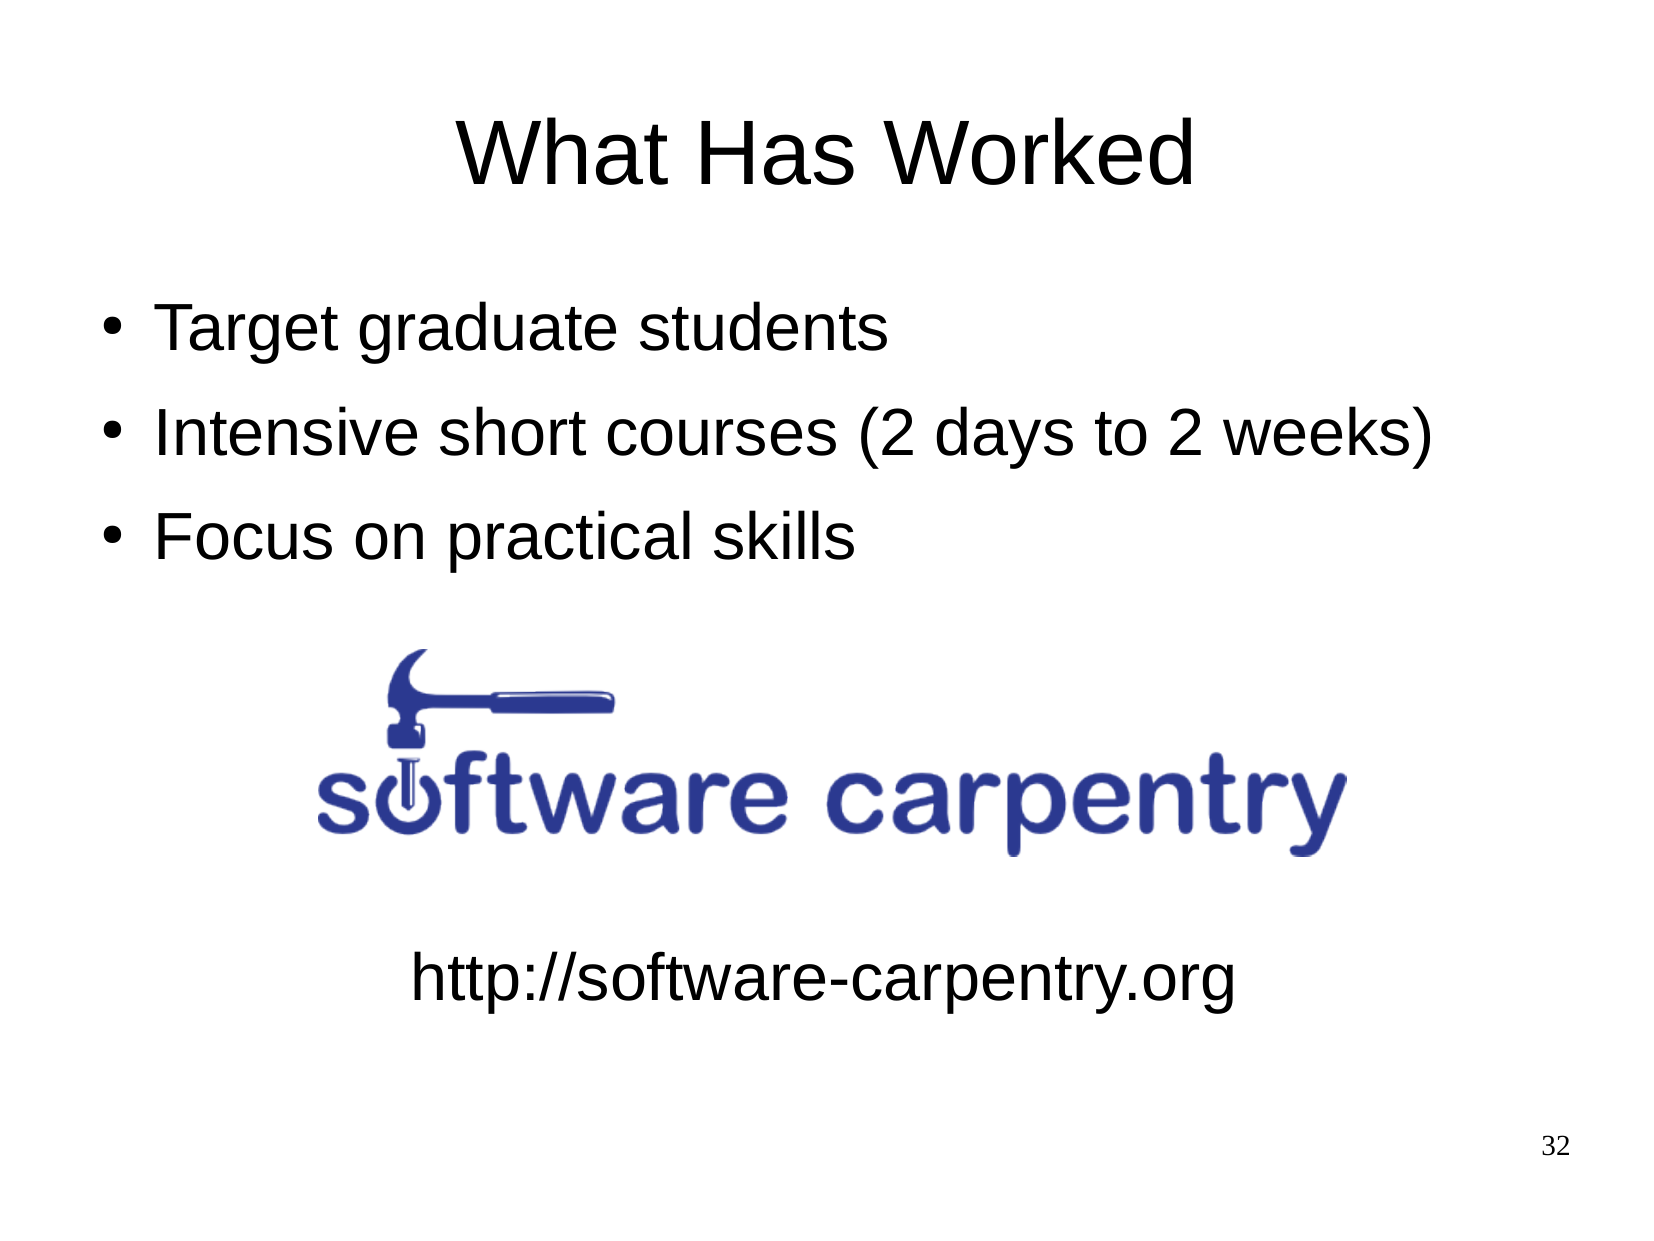

# What Has Worked
Target graduate students
Intensive short courses (2 days to 2 weeks)
Focus on practical skills
http://software-carpentry.org
32